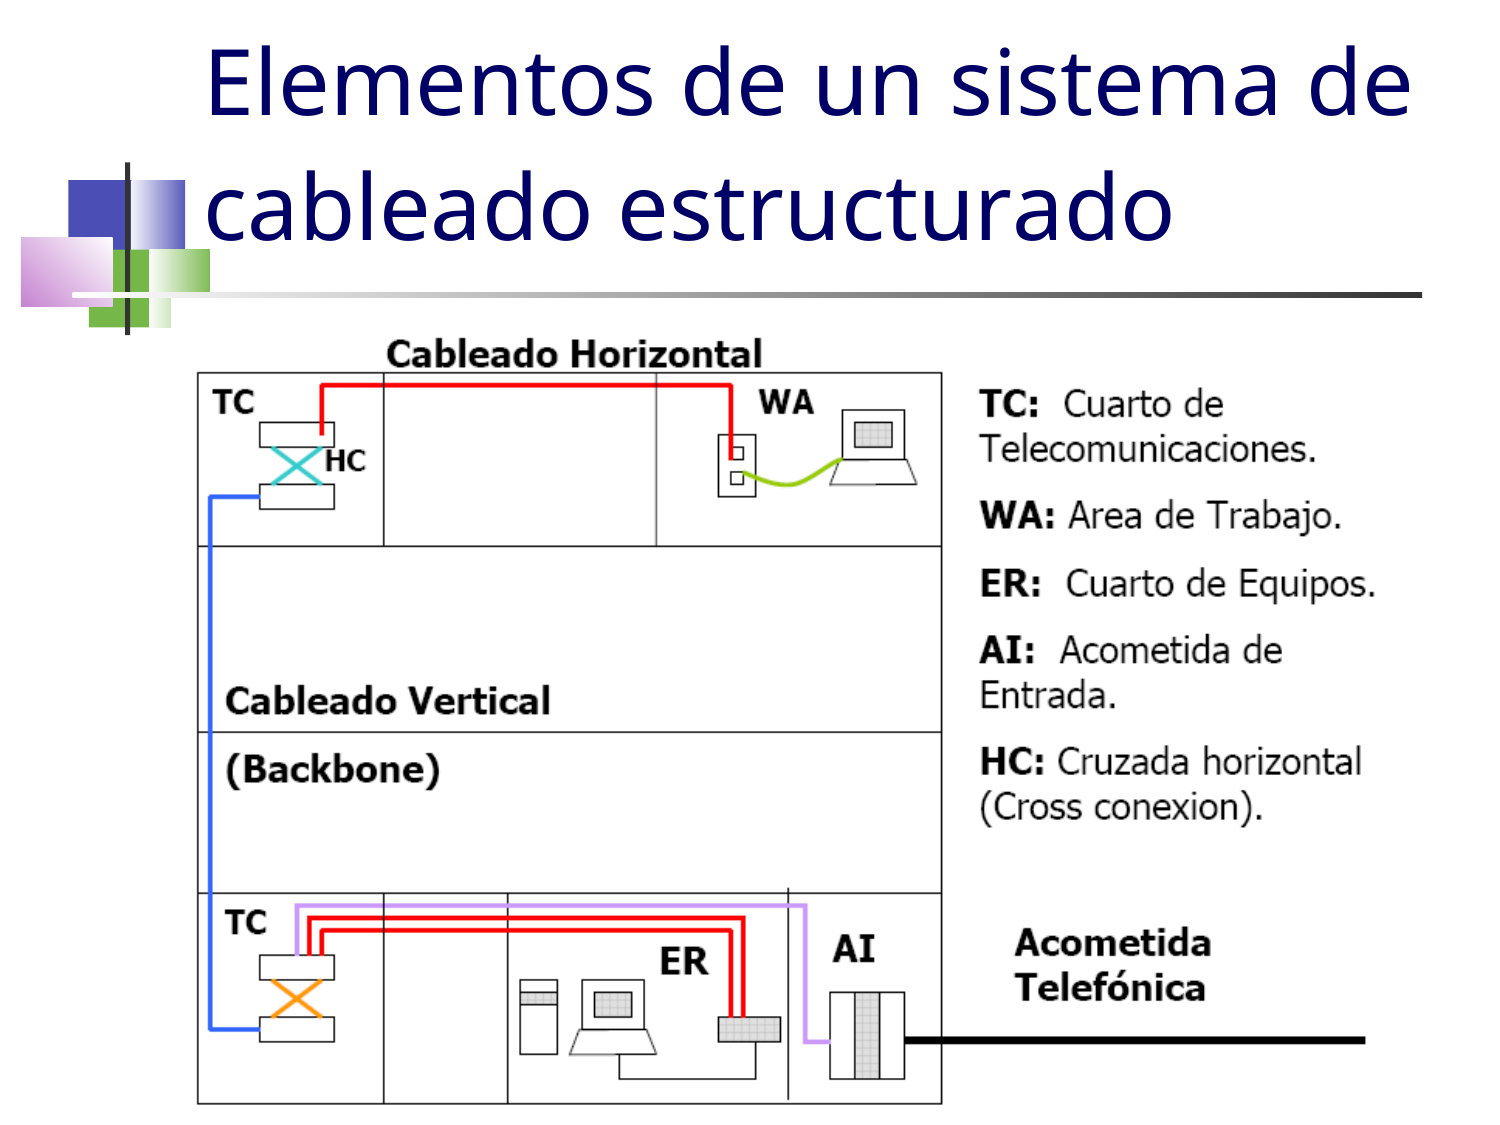

# Elementos de un sistema de cableado estructurado